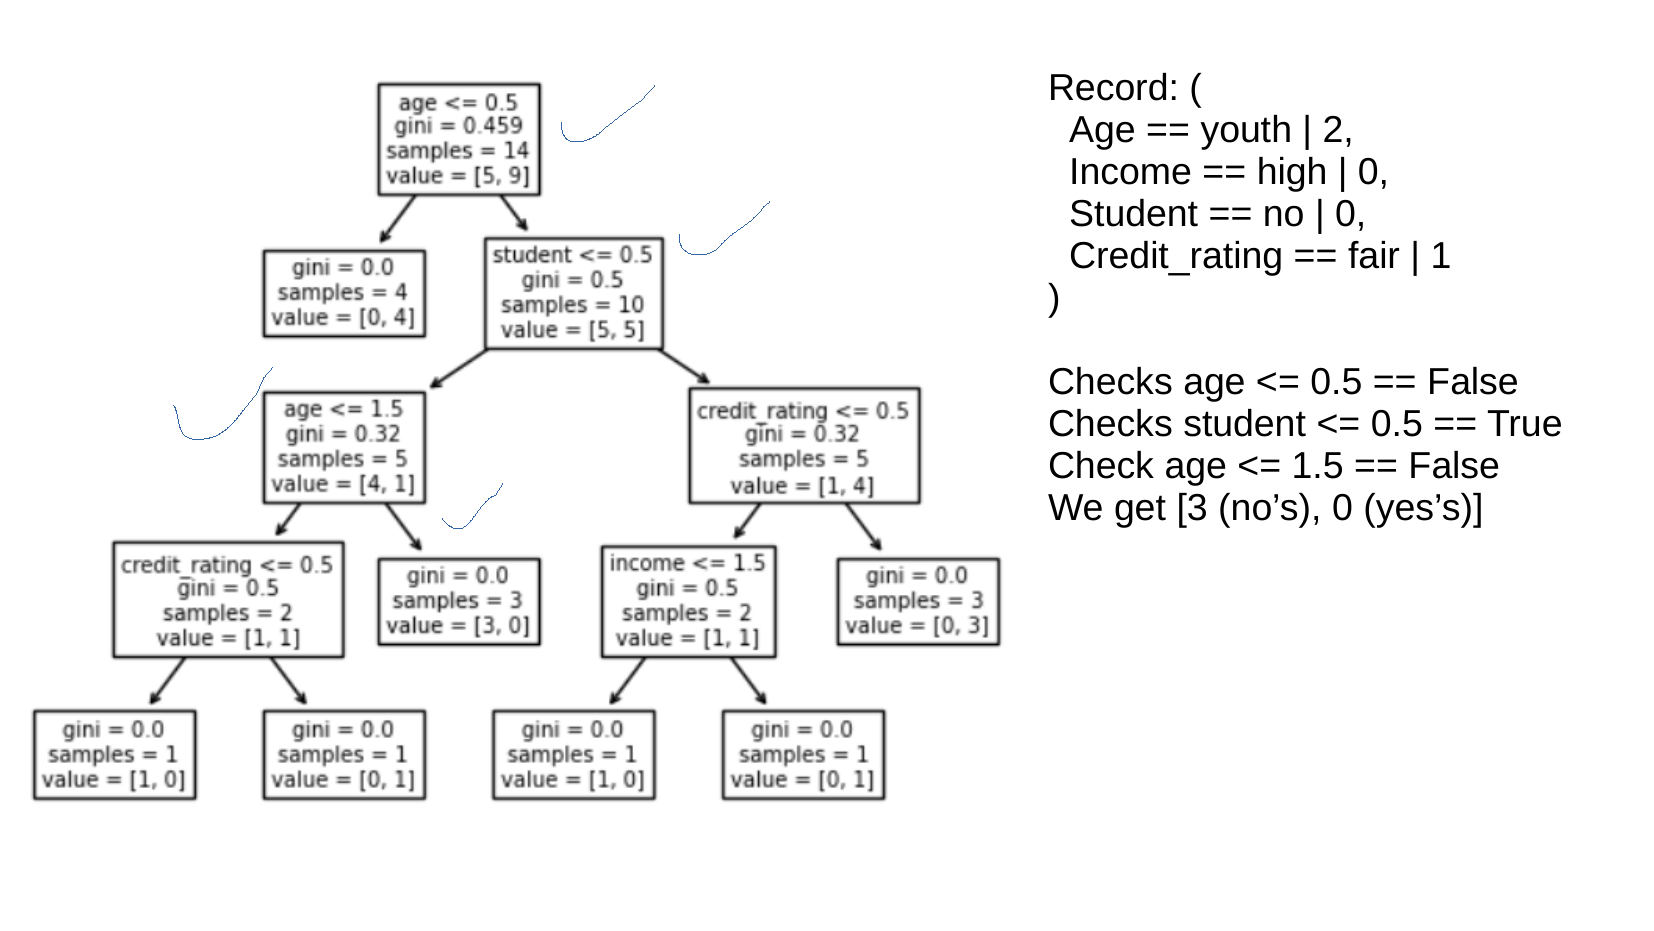

Record: (
 Age == youth | 2,
 Income == high | 0,
 Student == no | 0,
 Credit_rating == fair | 1
)
Checks age <= 0.5 == False
Checks student <= 0.5 == True
Check age <= 1.5 == False
We get [3 (no’s), 0 (yes’s)]